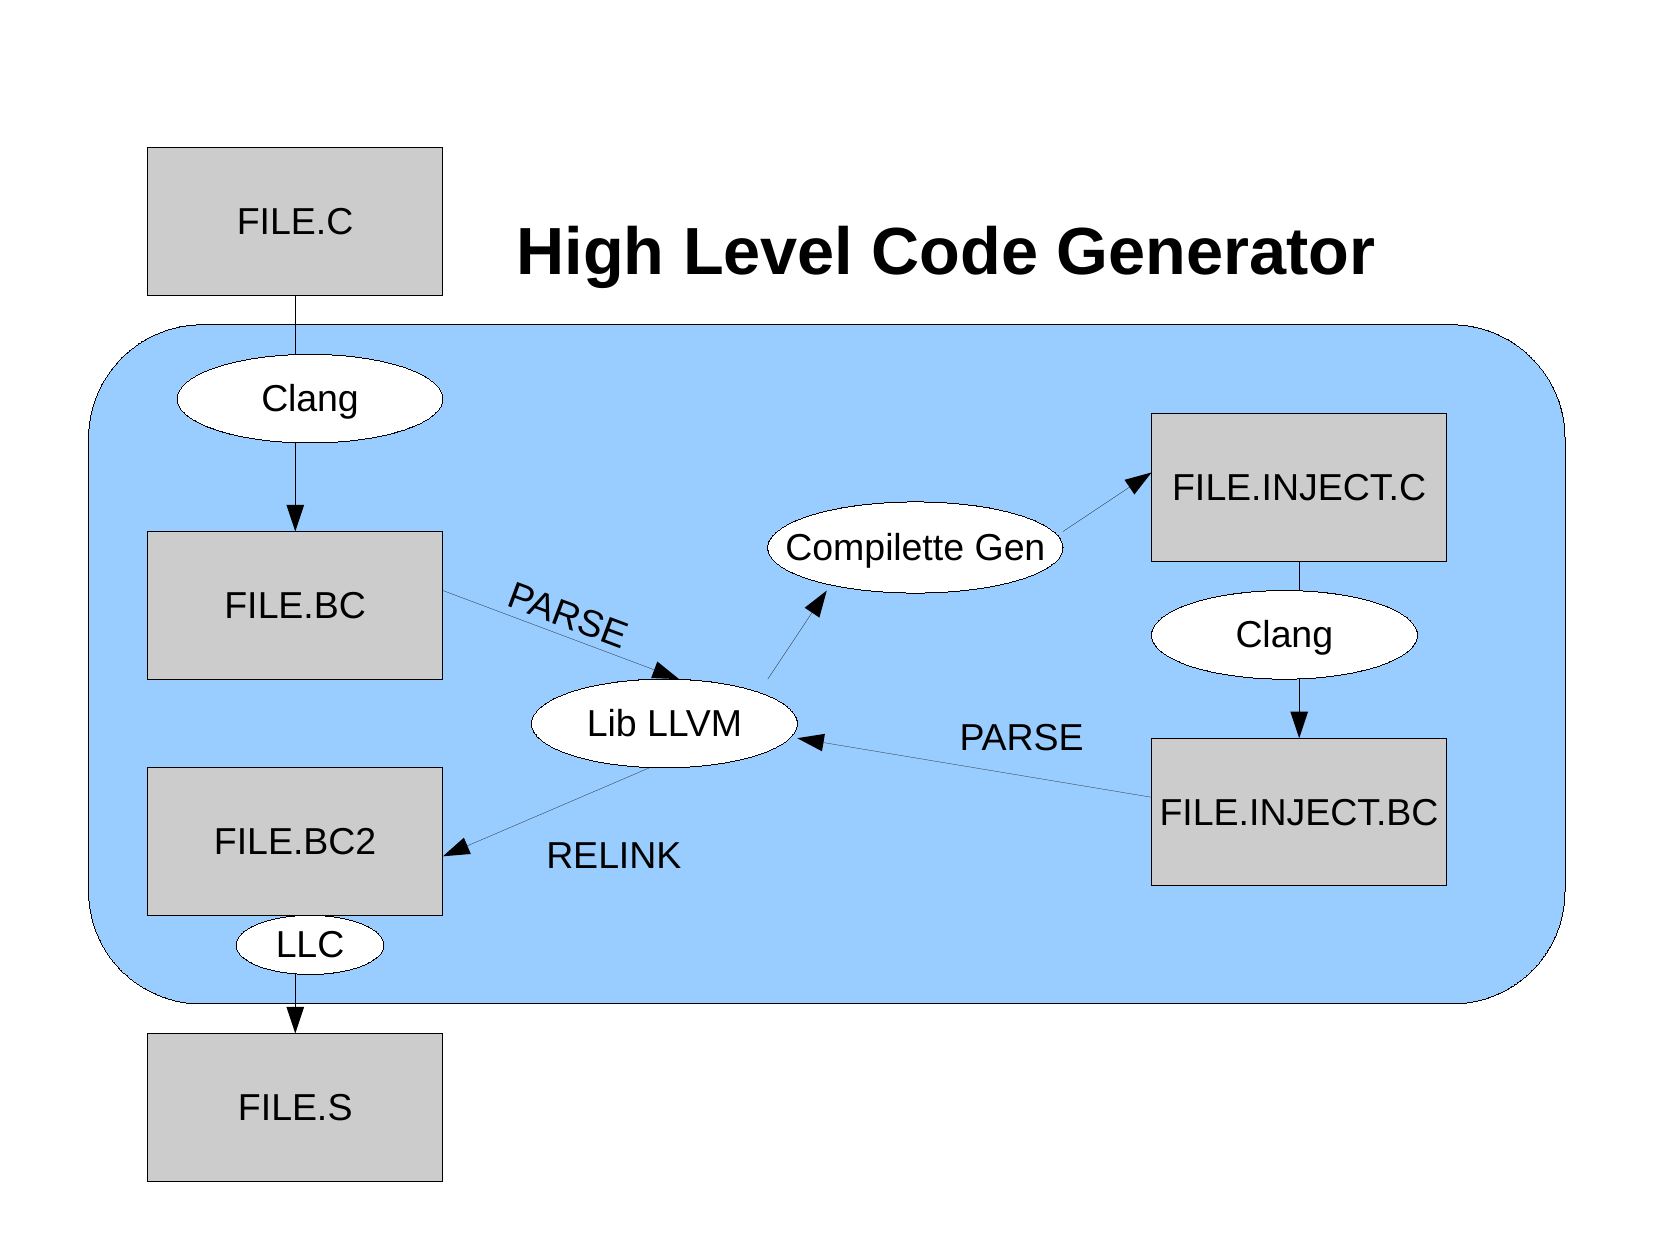

FILE.C
FILE.C
High Level Code Generator
Clang
Clang
FILE.INJECT.C
Compilette Gen
FILE.BC
PARSE
Clang
Lib LLVM
PARSE
FILE.INJECT.BC
FILE.BC2
RELINK
LLC
FILE.S